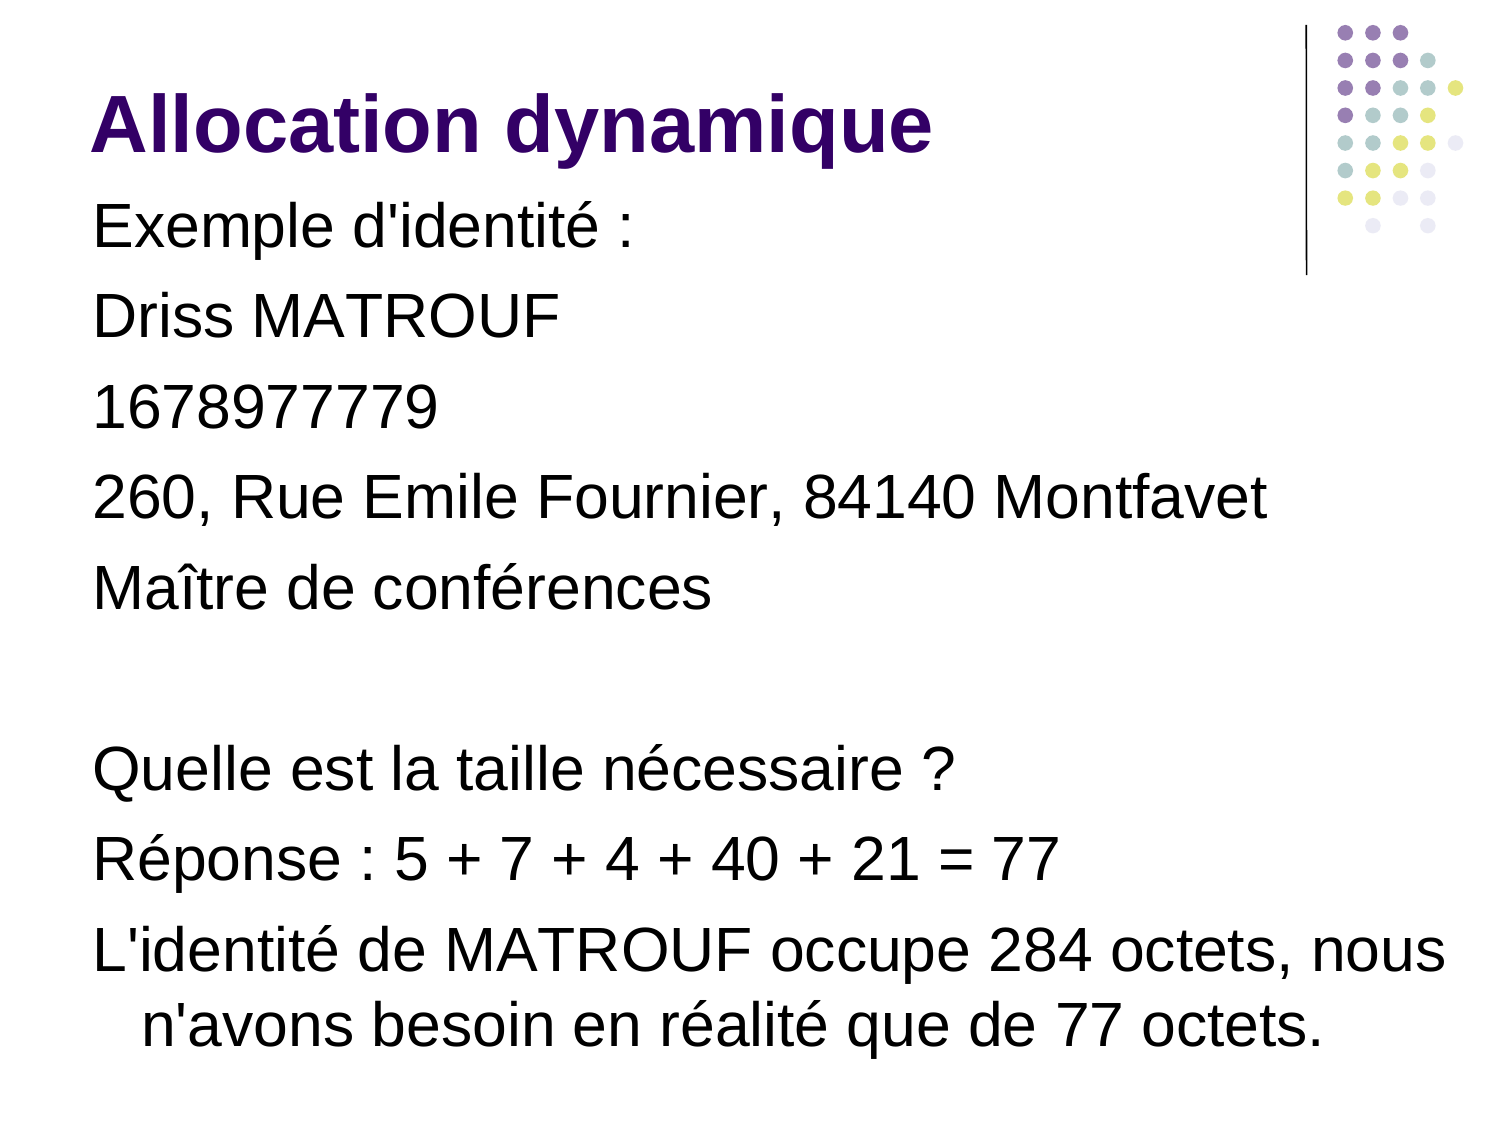

# Allocation dynamique
Exemple d'identité :
Driss MATROUF
1678977779
260, Rue Emile Fournier, 84140 Montfavet
Maître de conférences
Quelle est la taille nécessaire ?
Réponse : 5 + 7 + 4 + 40 + 21 = 77
L'identité de MATROUF occupe 284 octets, nous n'avons besoin en réalité que de 77 octets.